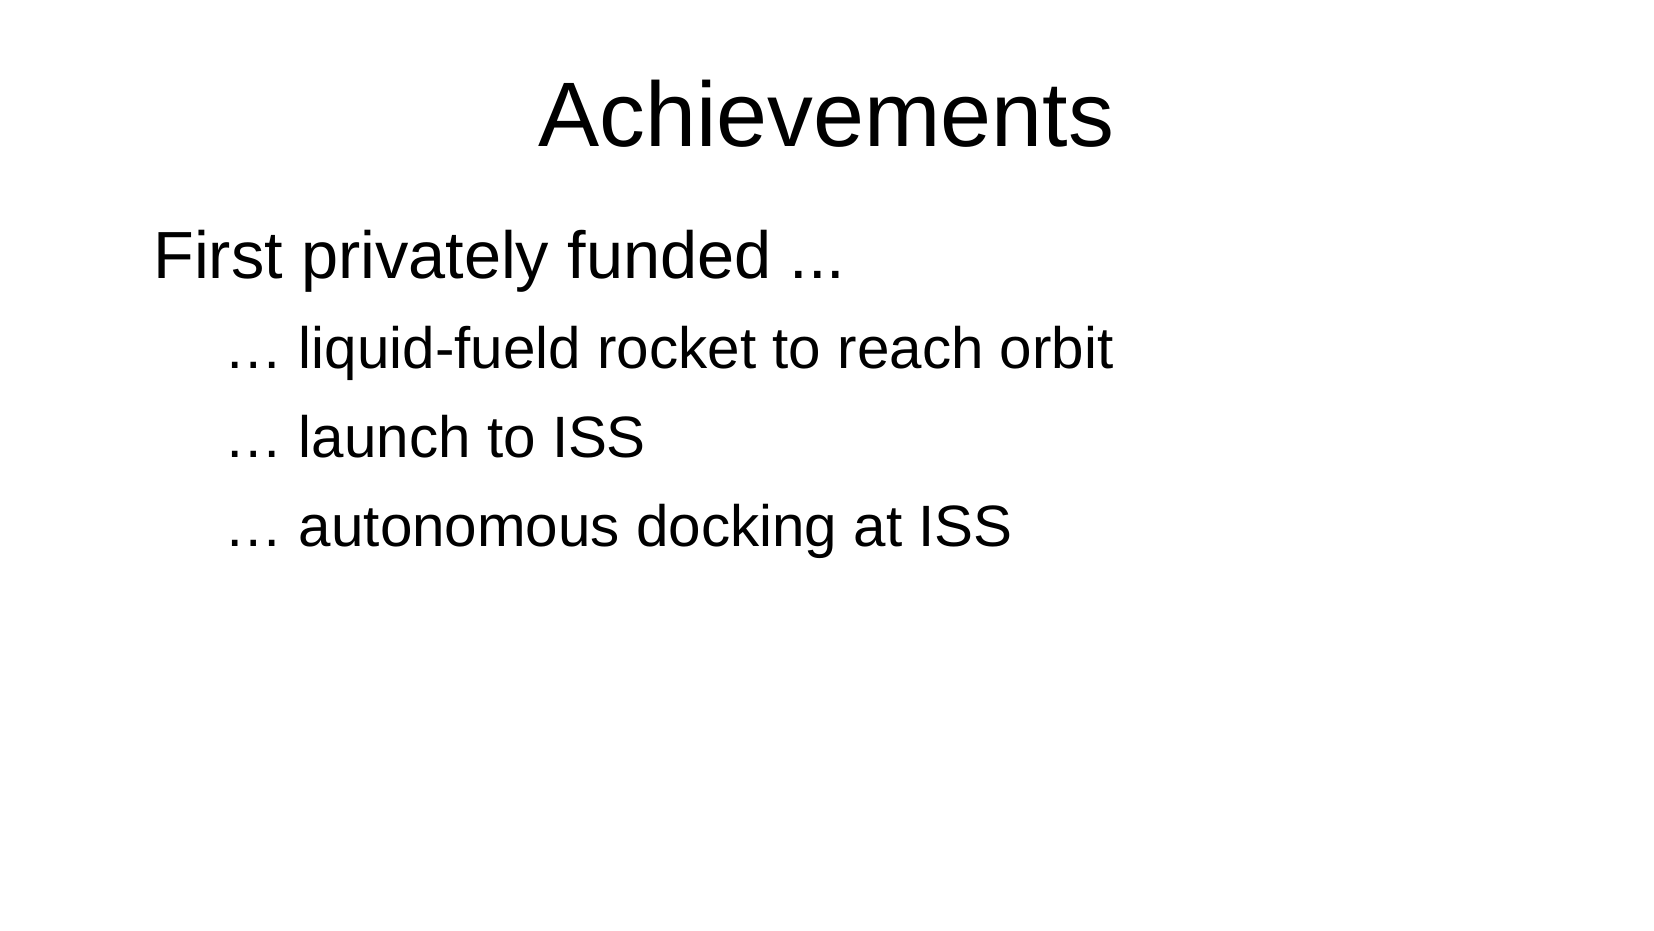

# Achievements
First privately funded ...
… liquid-fueld rocket to reach orbit
… launch to ISS
… autonomous docking at ISS